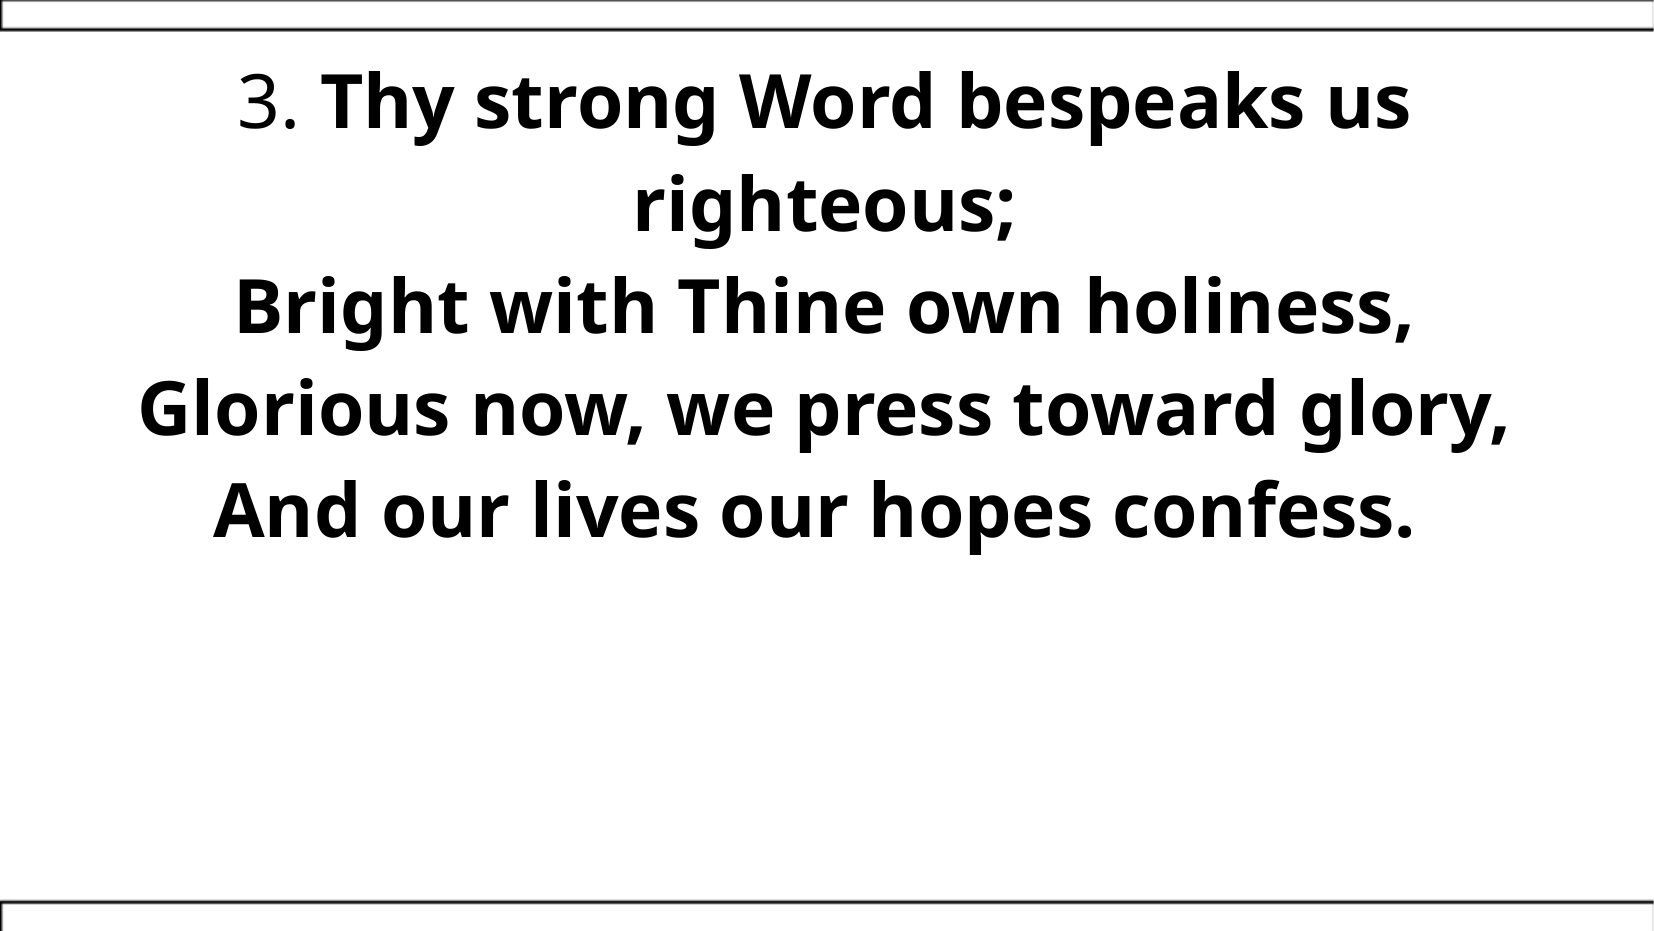

3. Thy strong Word bespeaks us righteous;
Bright with Thine own holiness,
Glorious now, we press toward glory,
And our lives our hopes confess.